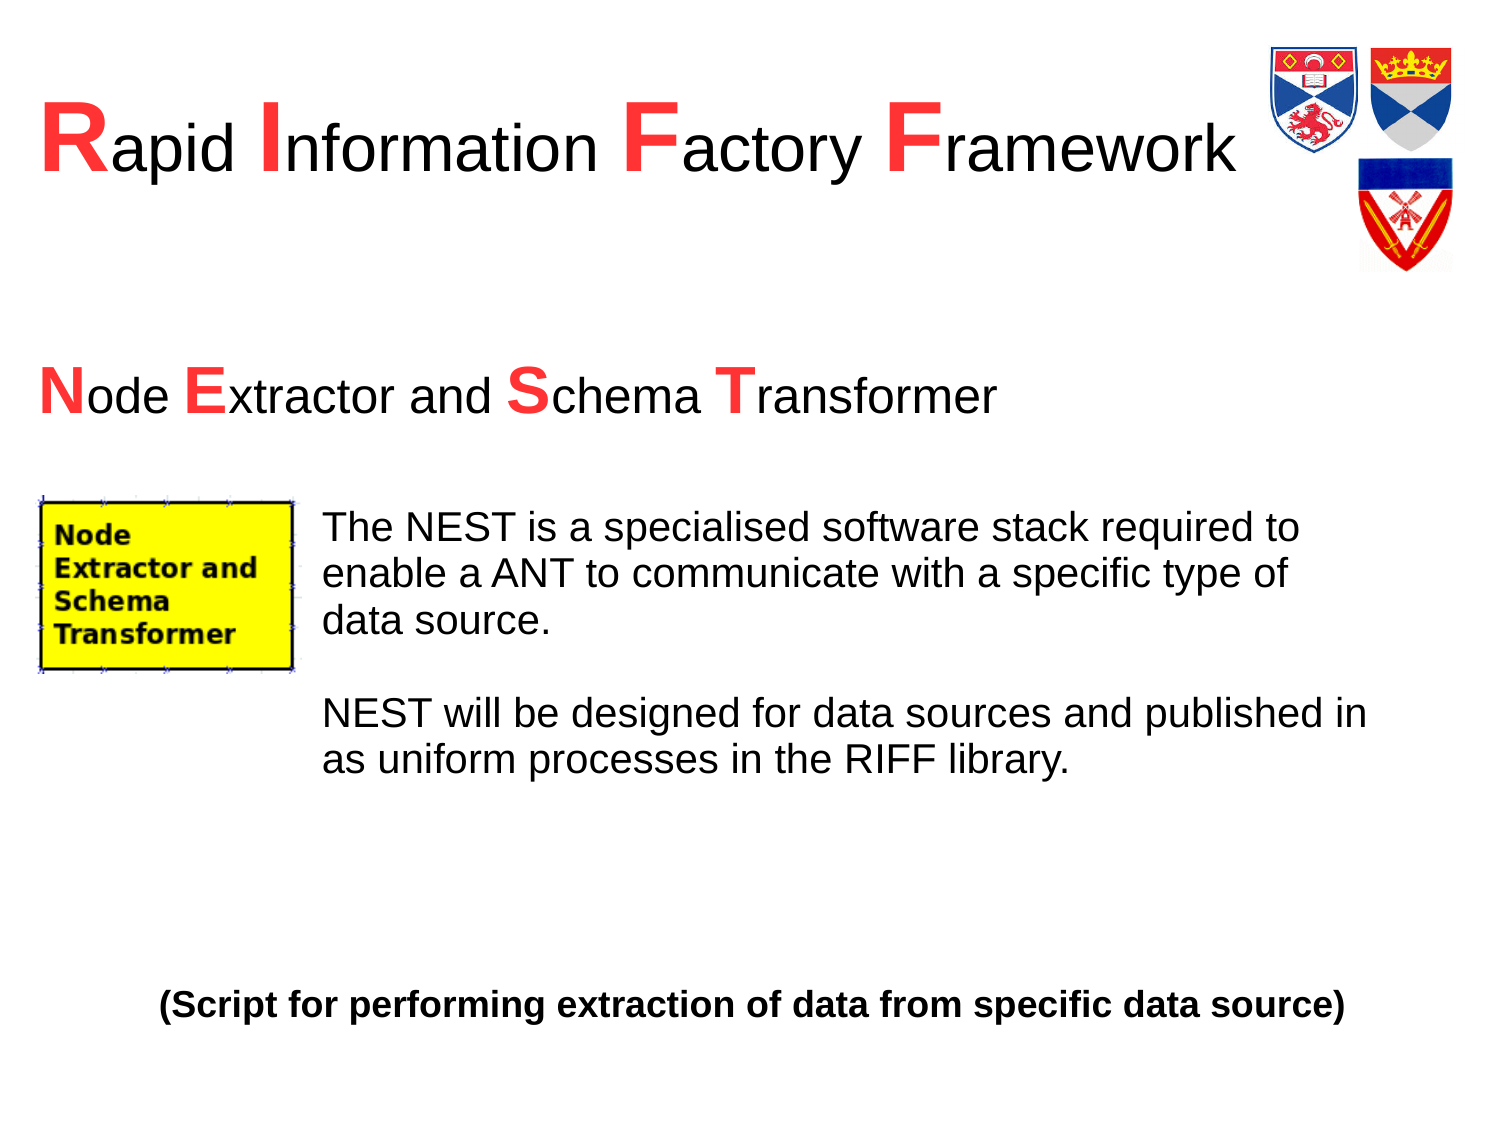

Rapid Information Factory Framework
Node Extractor and Schema Transformer
The NEST is a specialised software stack required to enable a ANT to communicate with a specific type of data source.
NEST will be designed for data sources and published in as uniform processes in the RIFF library.
(Script for performing extraction of data from specific data source)